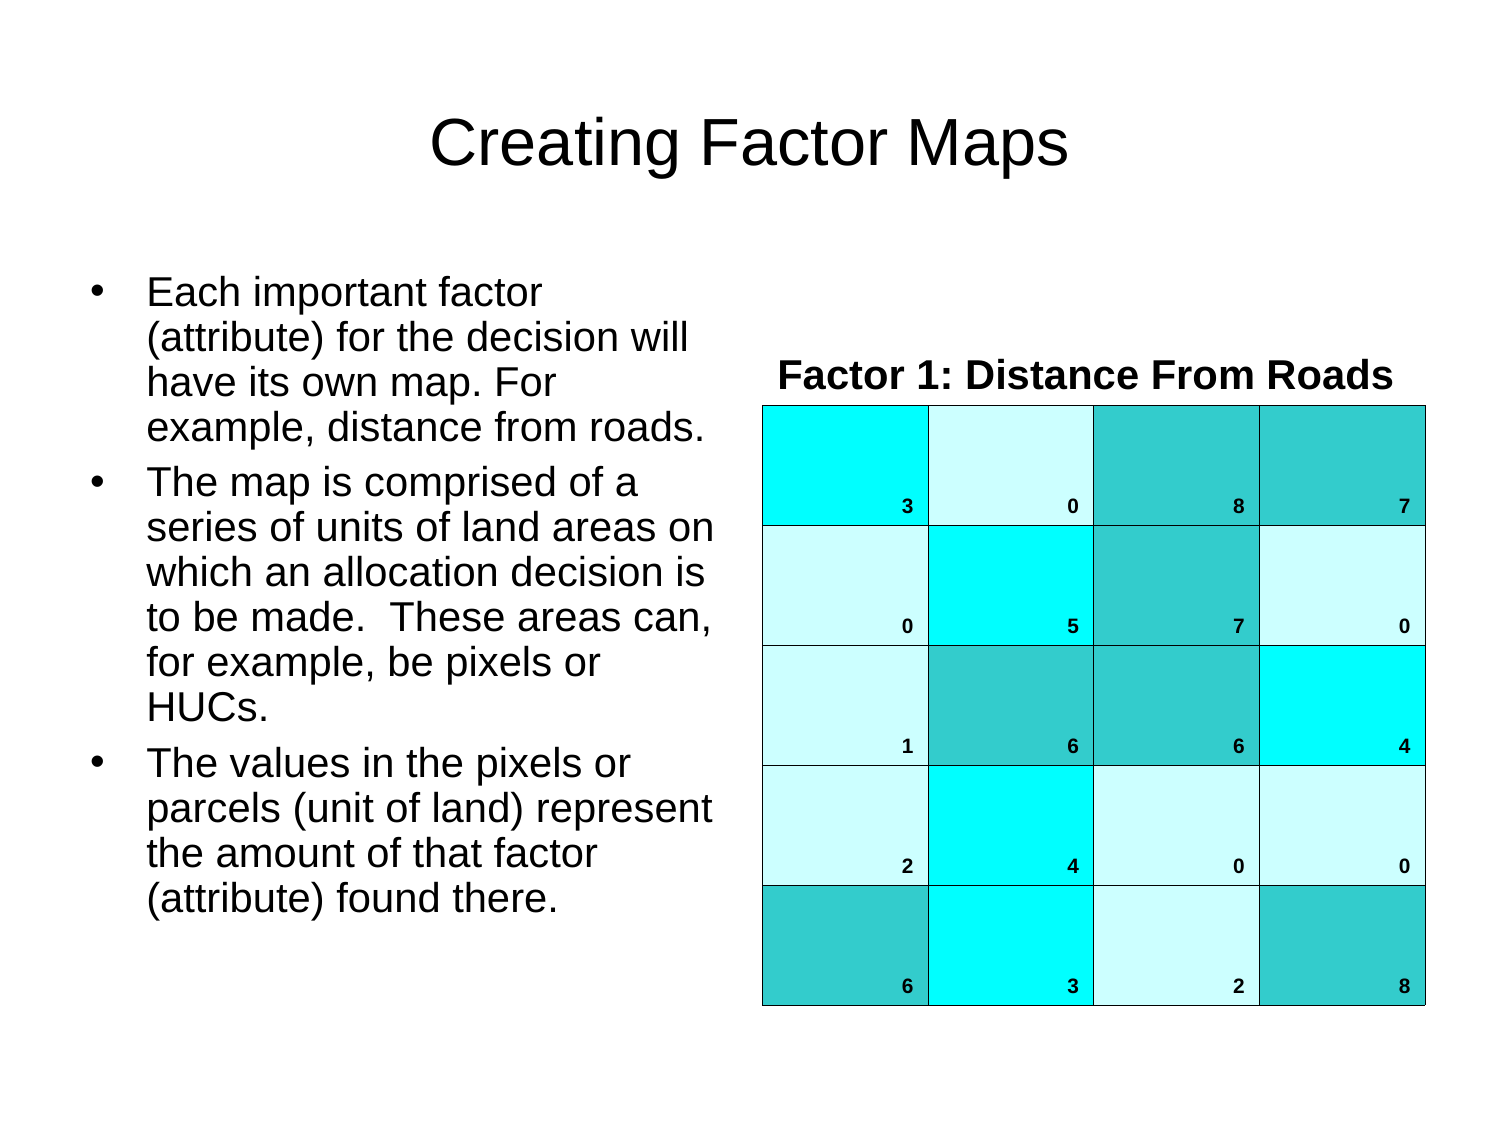

# Creating Factor Maps
Each important factor (attribute) for the decision will have its own map. For example, distance from roads.
The map is comprised of a series of units of land areas on which an allocation decision is to be made. These areas can, for example, be pixels or HUCs.
The values in the pixels or parcels (unit of land) represent the amount of that factor (attribute) found there.
| Factor 1: Distance From Roads | | | |
| --- | --- | --- | --- |
| 3 | 0 | 8 | 7 |
| 0 | 5 | 7 | 0 |
| 1 | 6 | 6 | 4 |
| 2 | 4 | 0 | 0 |
| 6 | 3 | 2 | 8 |